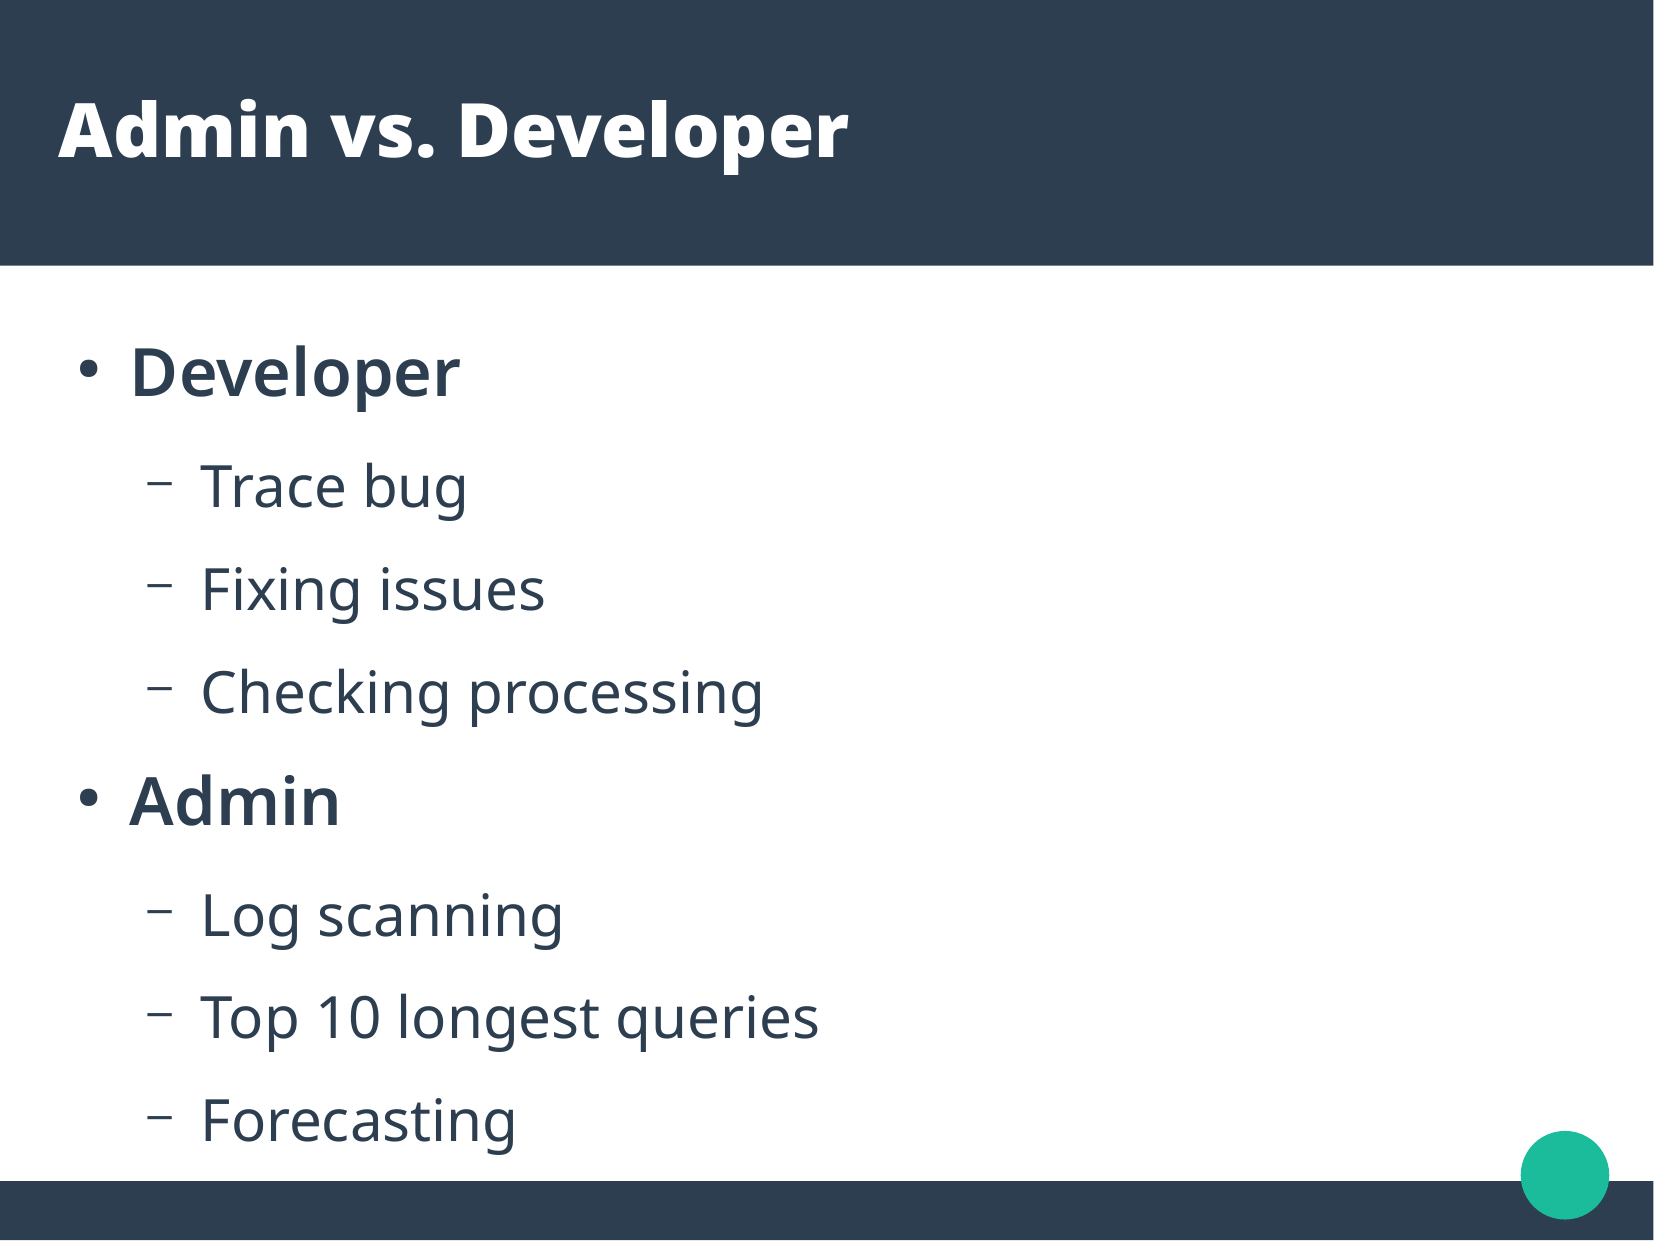

# Admin vs. Developer
Developer
Trace bug
Fixing issues
Checking processing
Admin
Log scanning
Top 10 longest queries
Forecasting